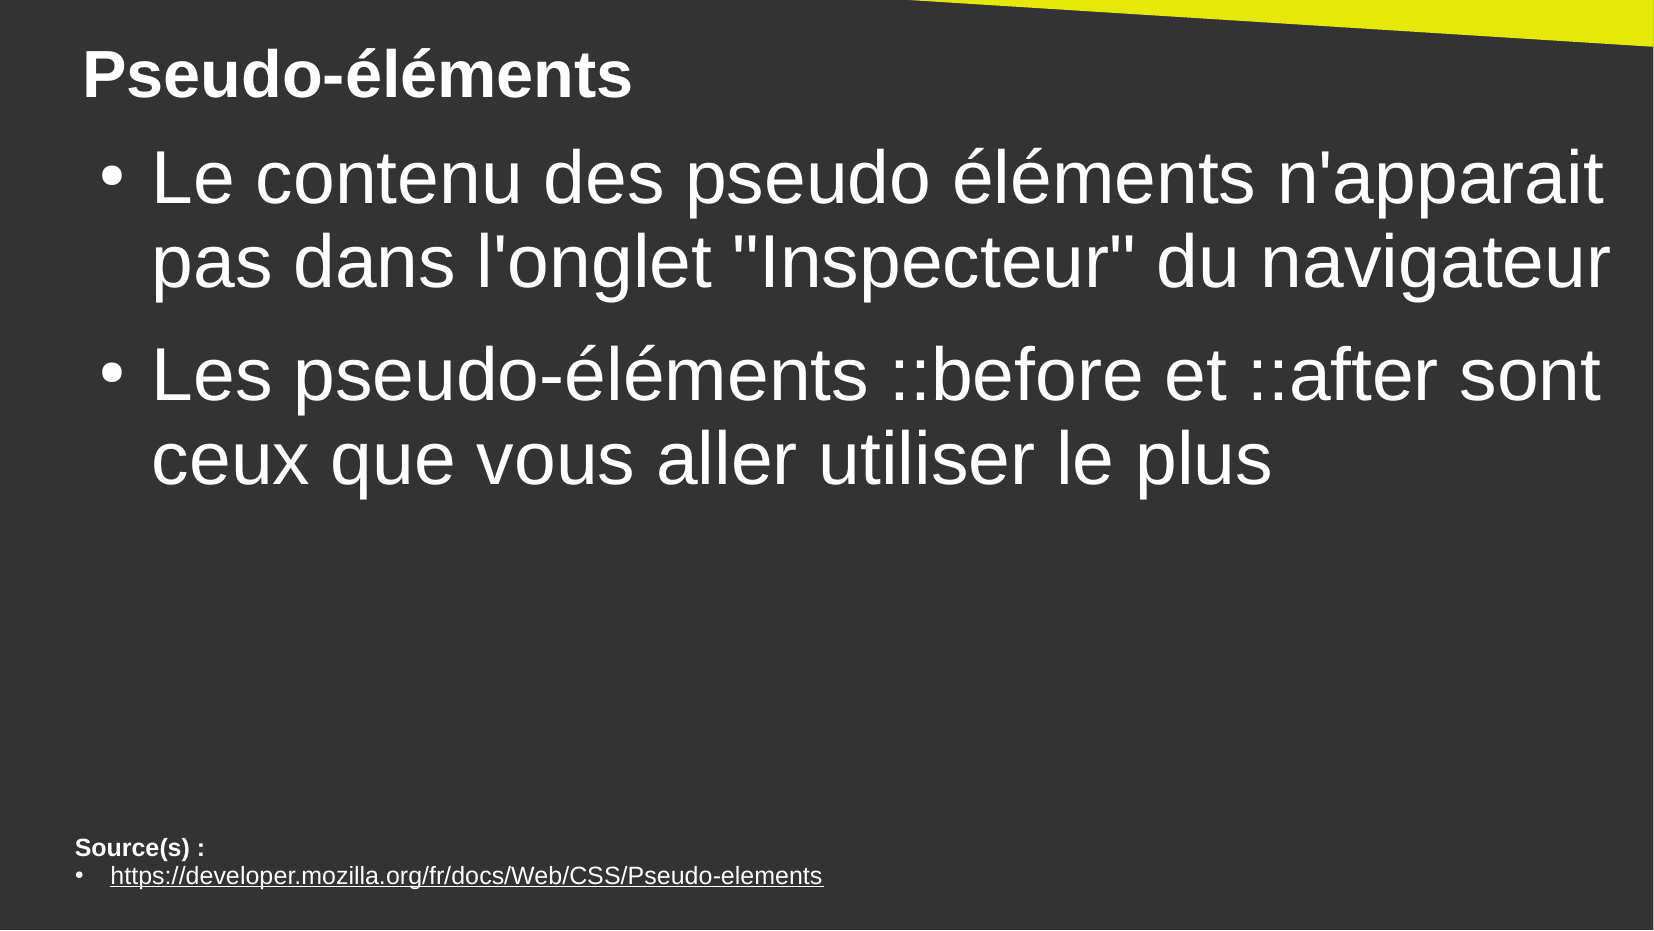

# Pseudo-éléments
Le contenu des pseudo éléments n'apparait pas dans l'onglet "Inspecteur" du navigateur
Les pseudo-éléments ::before et ::after sont ceux que vous aller utiliser le plus
Source(s) :
https://developer.mozilla.org/fr/docs/Web/CSS/Pseudo-elements